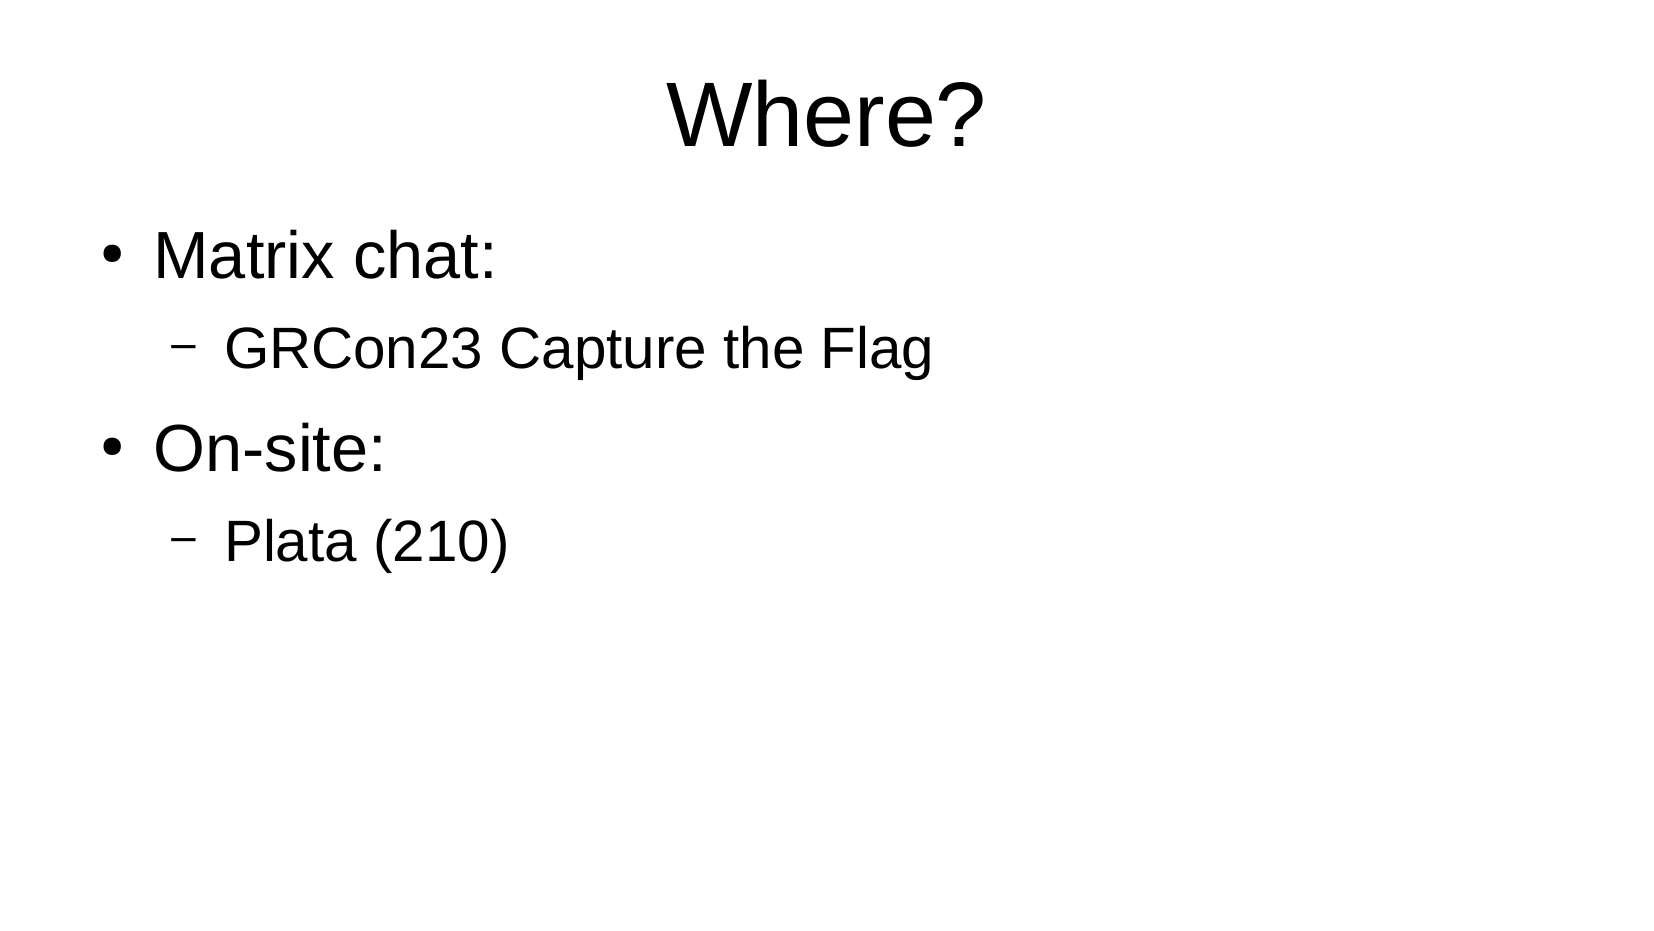

# Where?
Matrix chat:
GRCon23 Capture the Flag
On-site:
Plata (210)